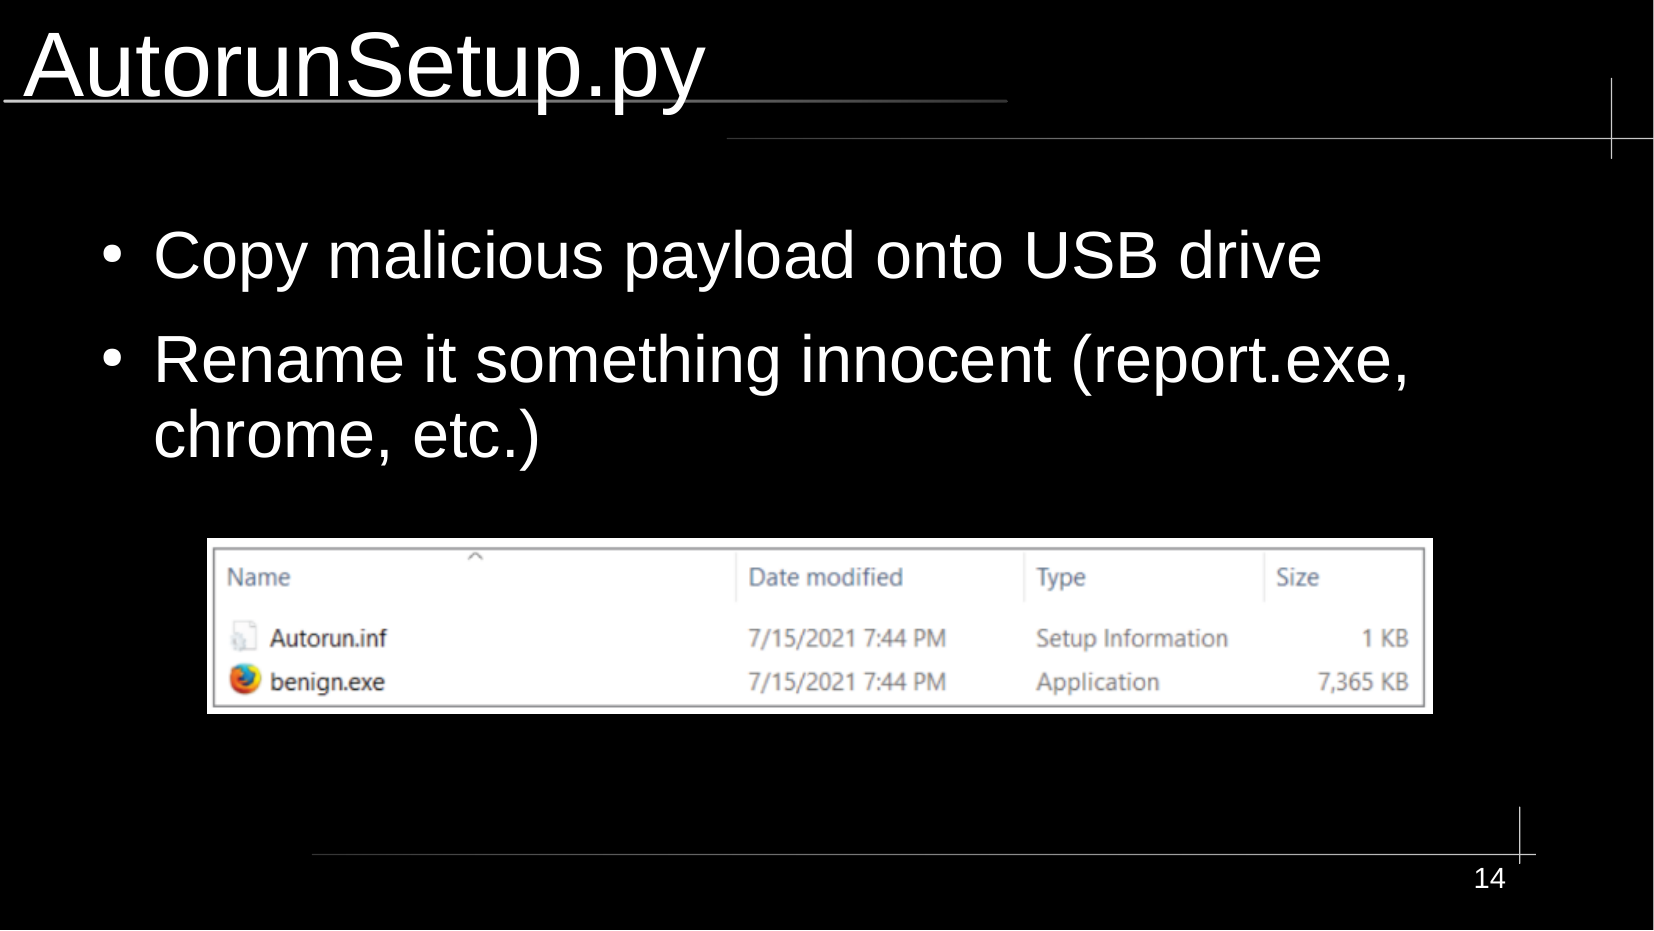

# AutorunSetup.py
Copy malicious payload onto USB drive
Rename it something innocent (report.exe, chrome, etc.)
14